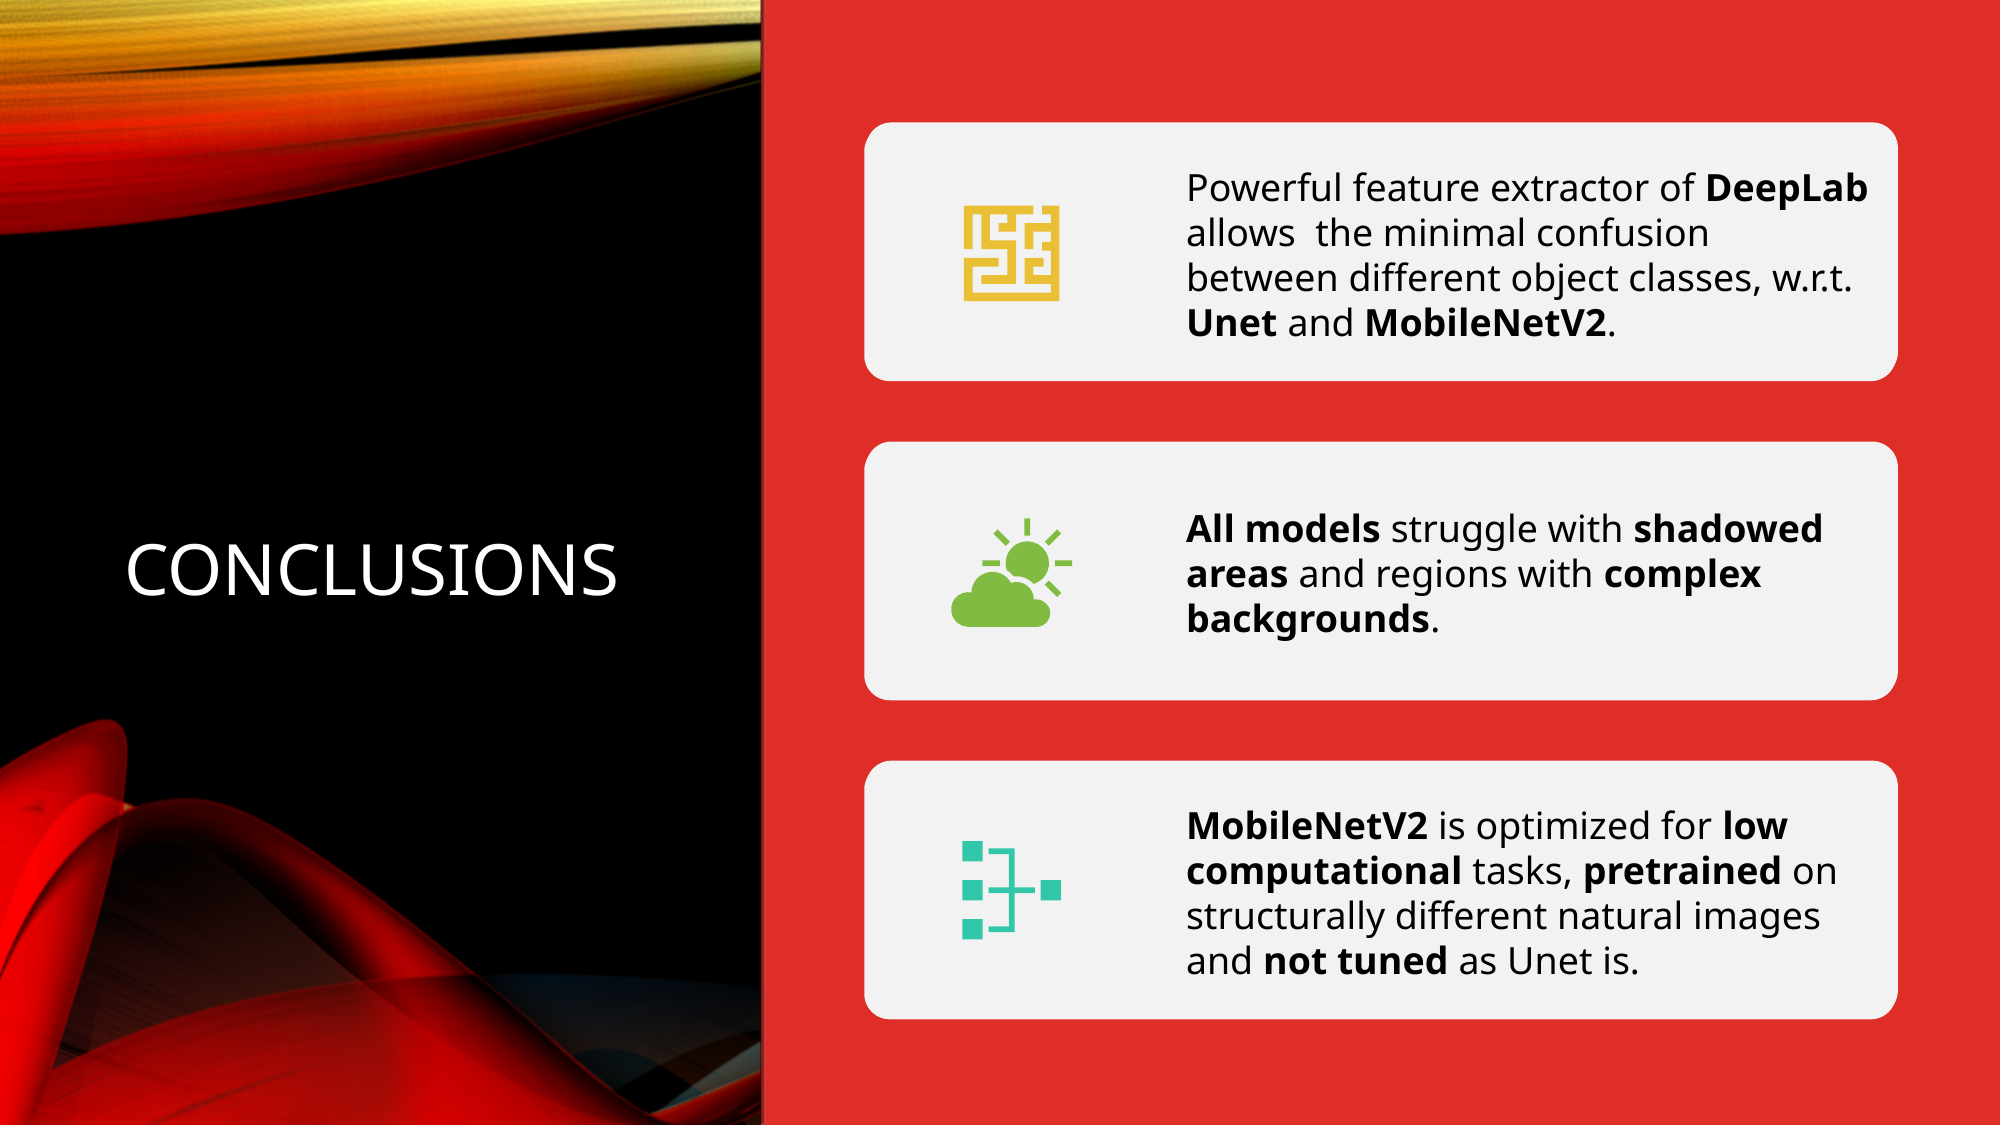

DeepLab (mean IoU= 0.5242) performs in average better than Unet (0.4507) and MobileNetV2 (0.3836)
Hard for the models to distinguish between similar and rare classes.
The easiest objects to classify are uniform, large ones, characterized by high contrast.
Powerful feature extractor of DeepLab allows the minimal confusion between different object classes, w.r.t. Unet and MobileNetV2.
All models struggle with shadowed areas and regions with complex backgrounds.
MobileNetV2 is optimized for low computational tasks, pretrained on structurally different natural images and not tuned as Unet is.
# Conclusions